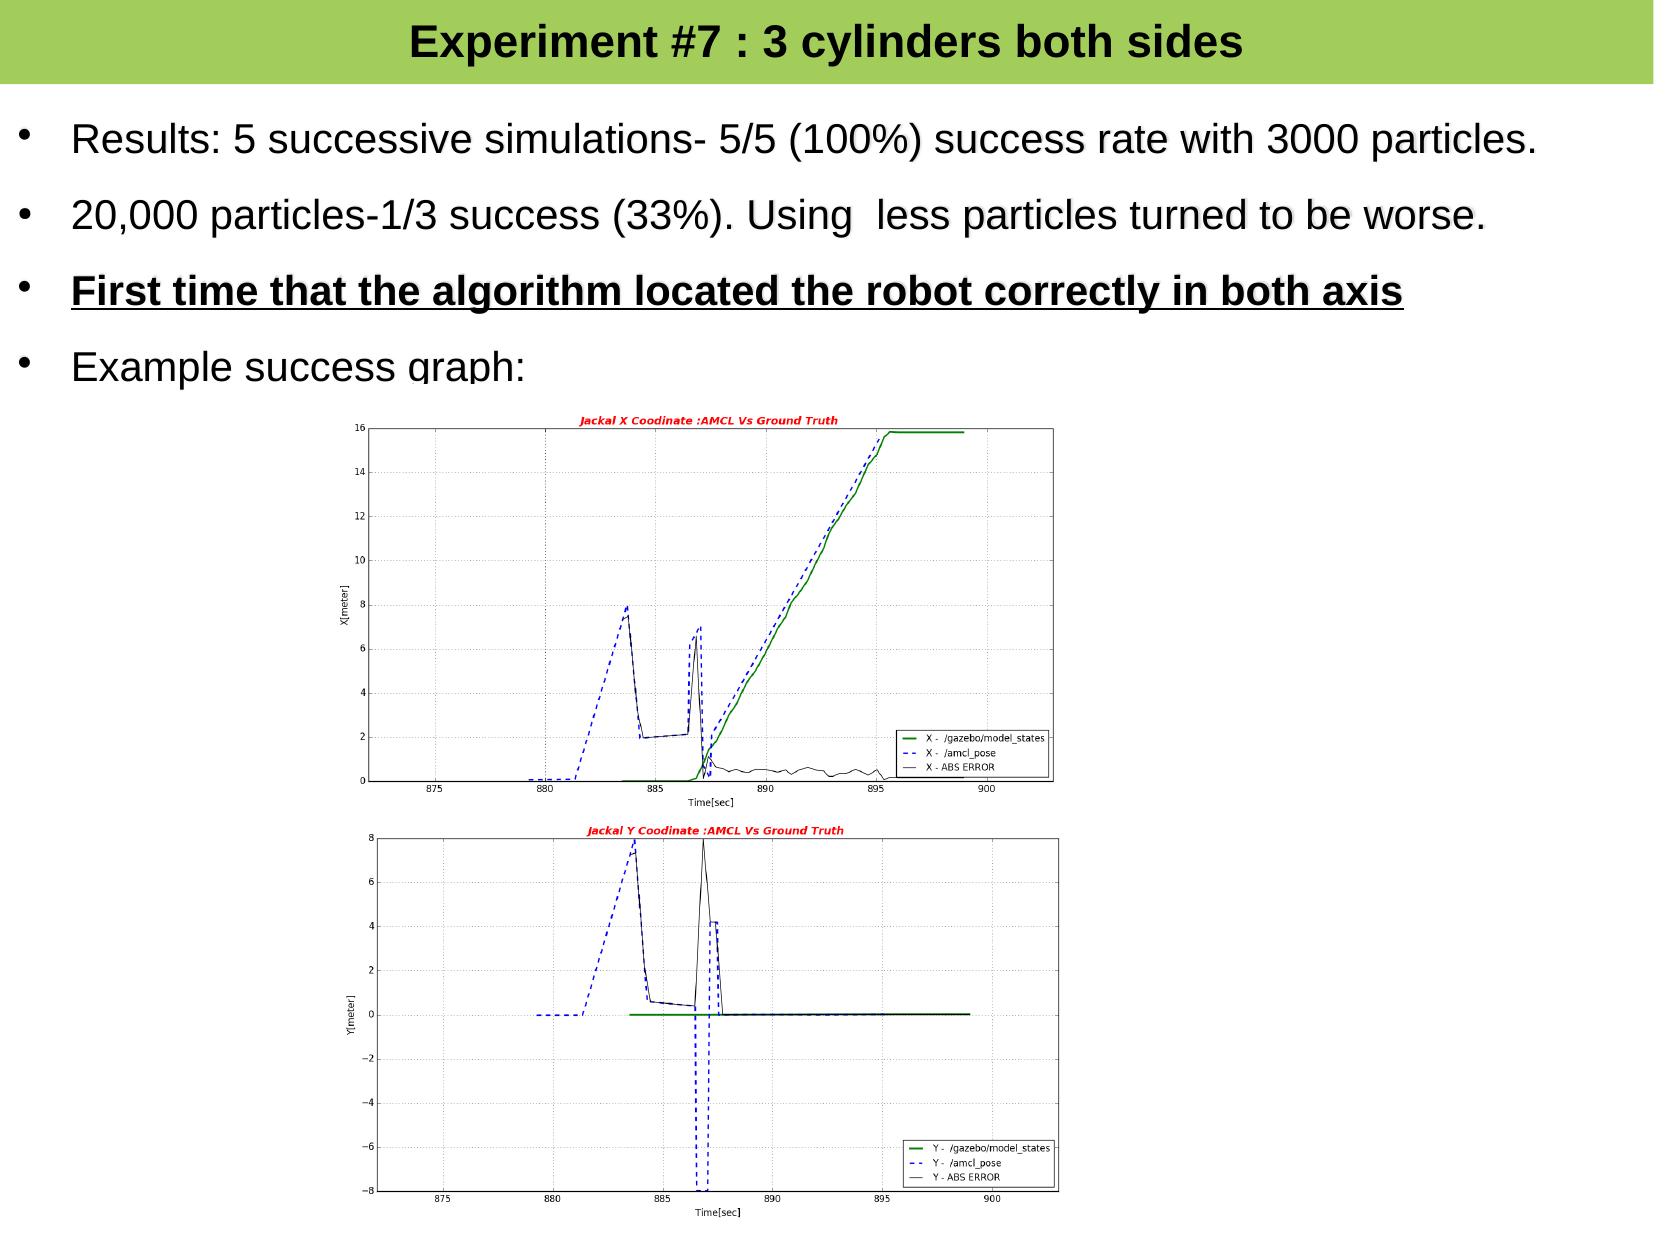

# Experiment #7 : 3 cylinders both sides
Results: 5 successive simulations- 5/5 (100%) success rate with 3000 particles.
20,000 particles-1/3 success (33%). Using less particles turned to be worse.
First time that the algorithm located the robot correctly in both axis
Example success graph: